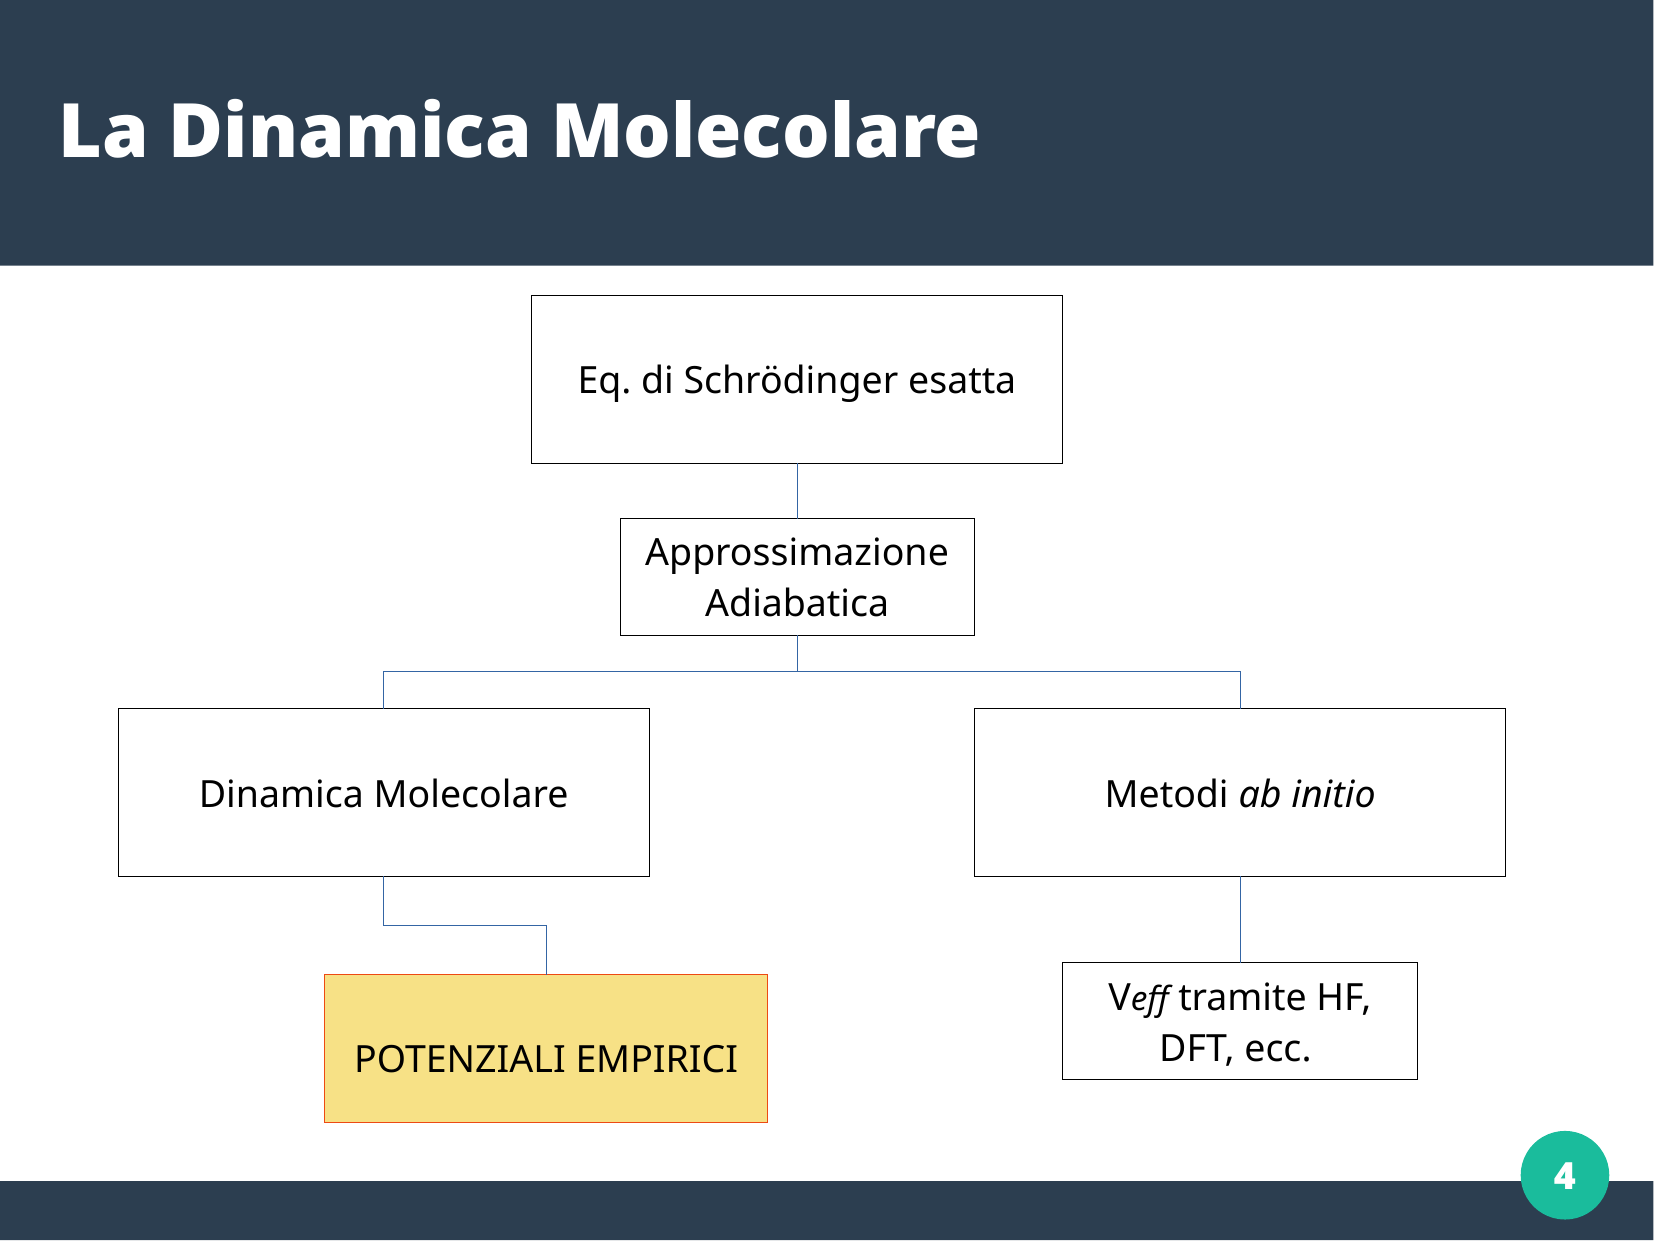

# La Dinamica Molecolare
Eq. di Schrödinger esatta
Approssimazione Adiabatica
Dinamica Molecolare
Metodi ab initio
Veff tramite HF, DFT, ecc.
POTENZIALI EMPIRICI
4